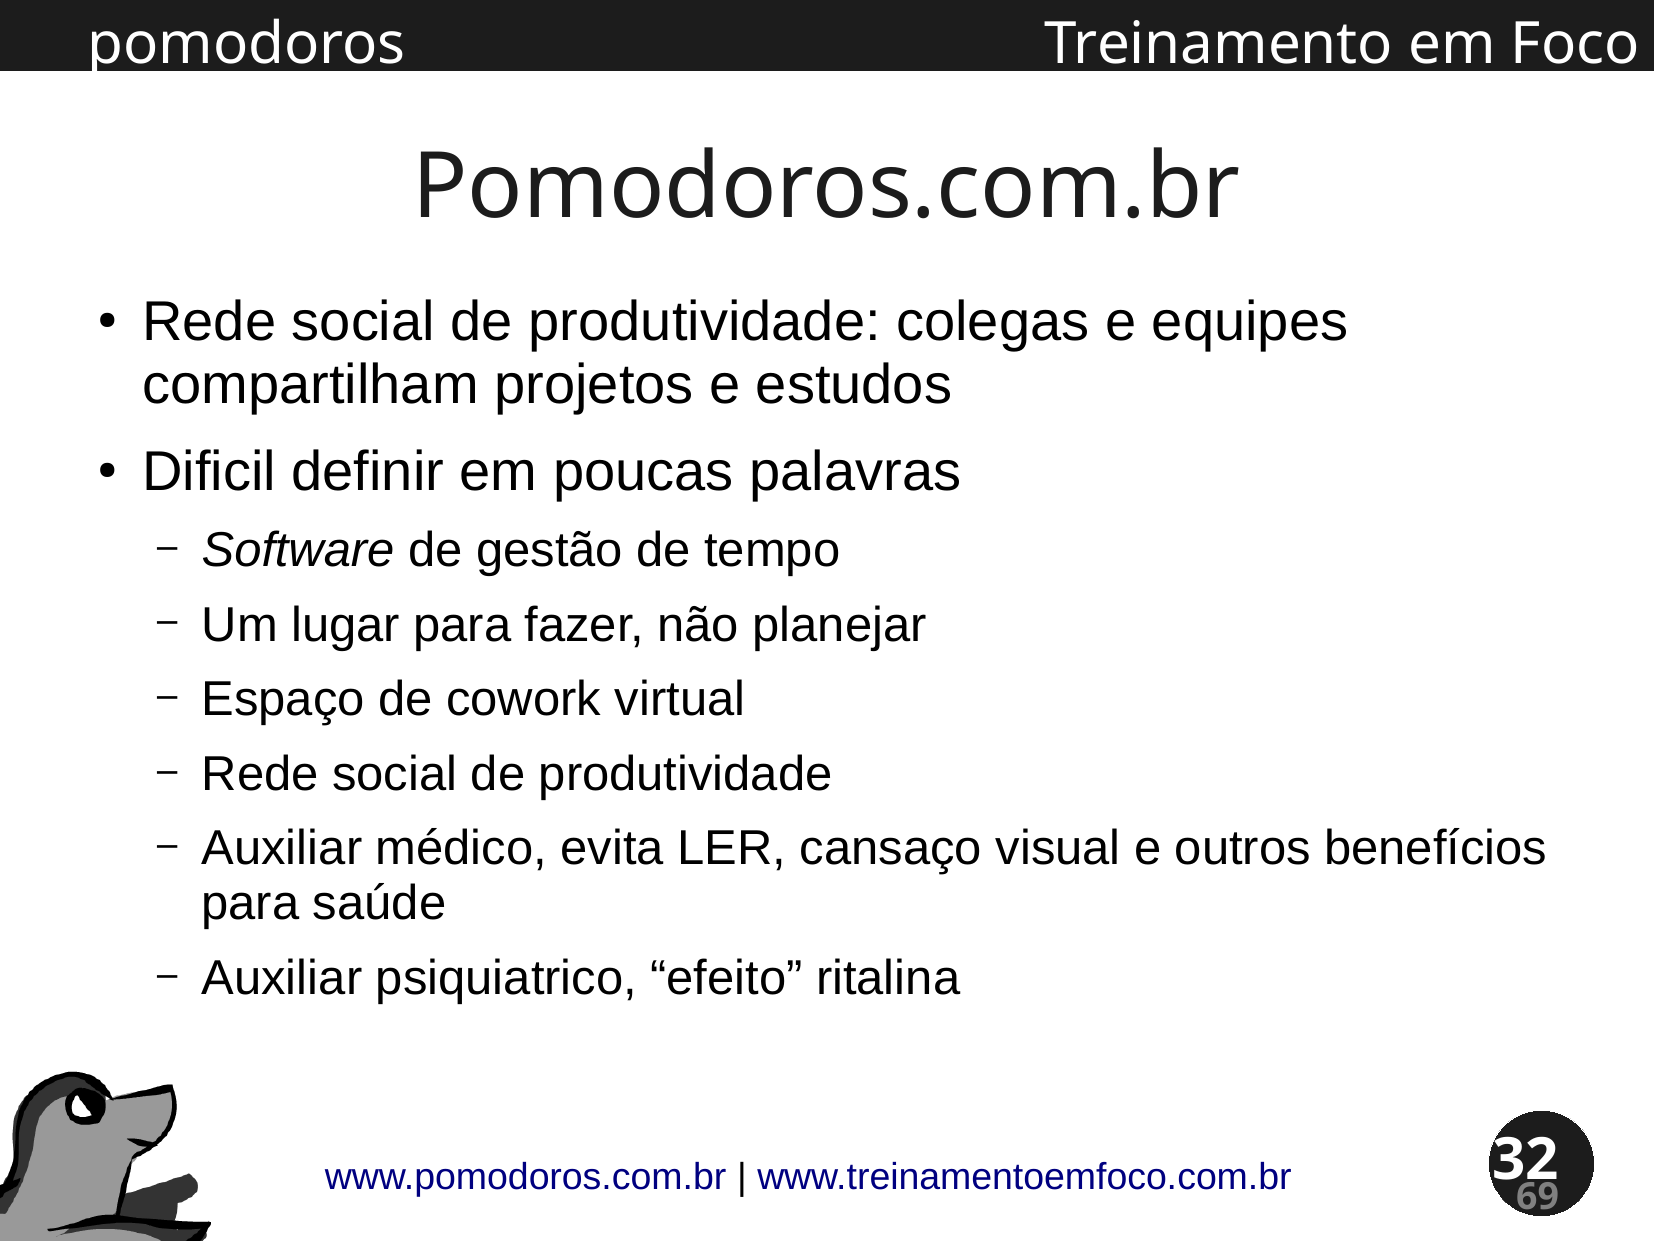

# Pomodoros.com.br
Rede social de produtividade: colegas e equipes compartilham projetos e estudos
Dificil definir em poucas palavras
Software de gestão de tempo
Um lugar para fazer, não planejar
Espaço de cowork virtual
Rede social de produtividade
Auxiliar médico, evita LER, cansaço visual e outros benefícios para saúde
Auxiliar psiquiatrico, “efeito” ritalina